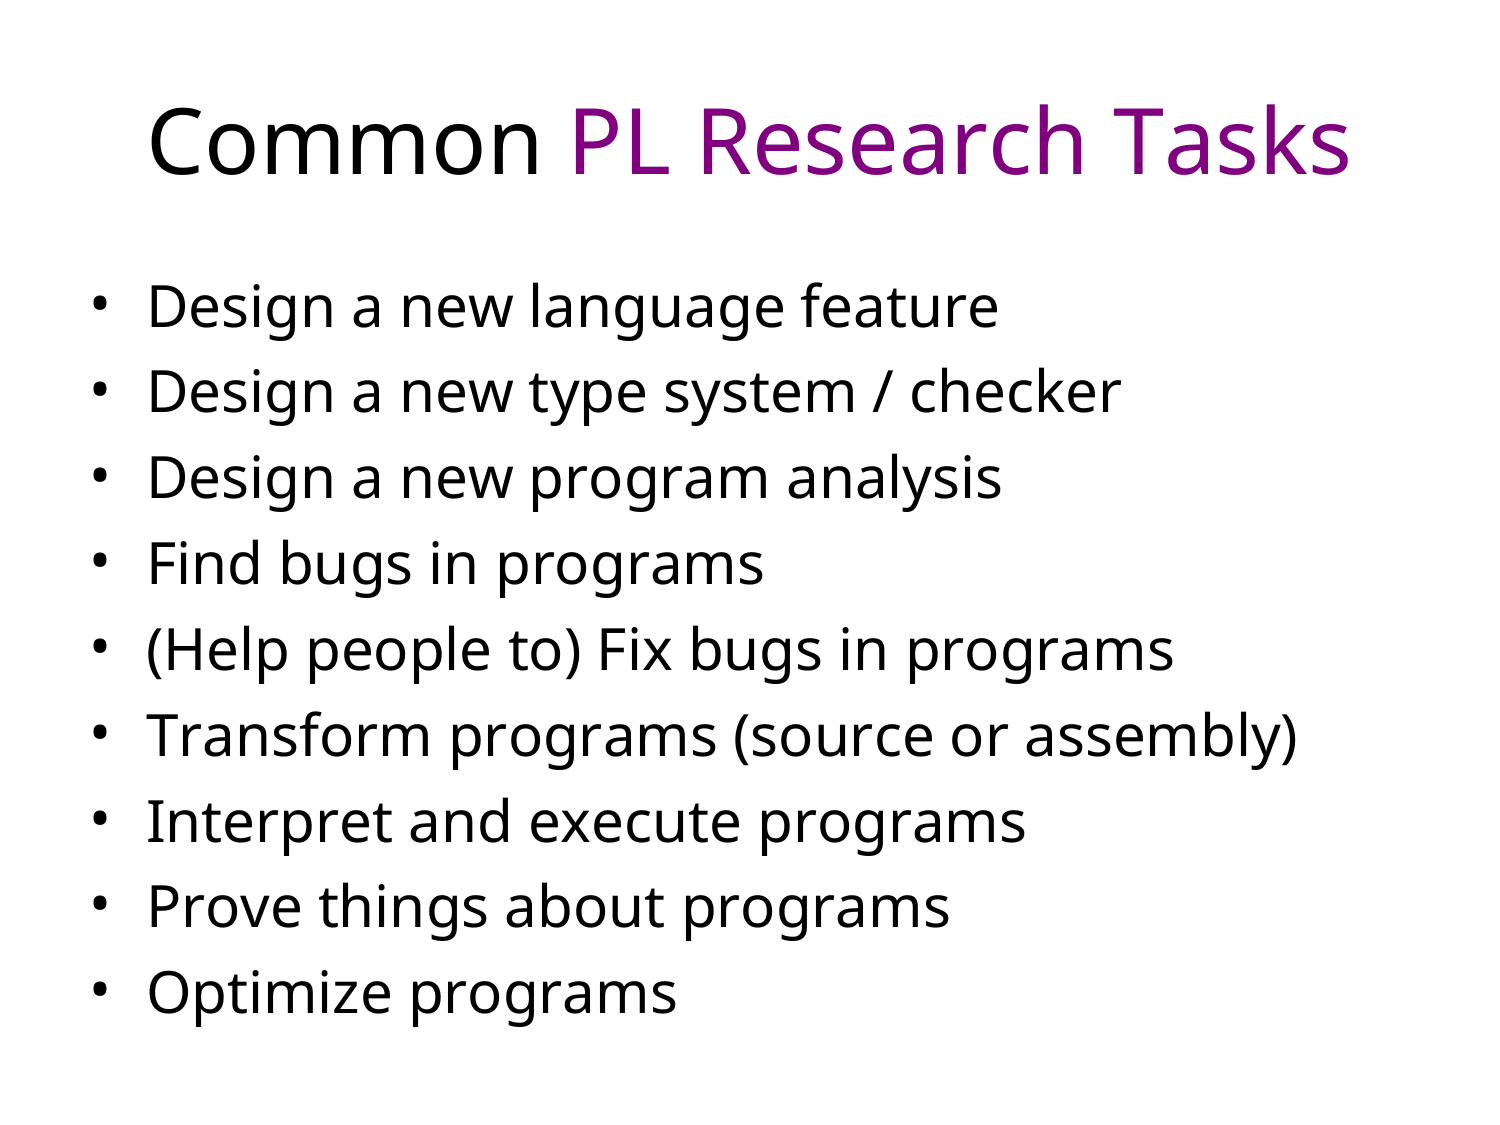

# Common PL Research Tasks
Design a new language feature
Design a new type system / checker
Design a new program analysis
Find bugs in programs
(Help people to) Fix bugs in programs
Transform programs (source or assembly)
Interpret and execute programs
Prove things about programs
Optimize programs